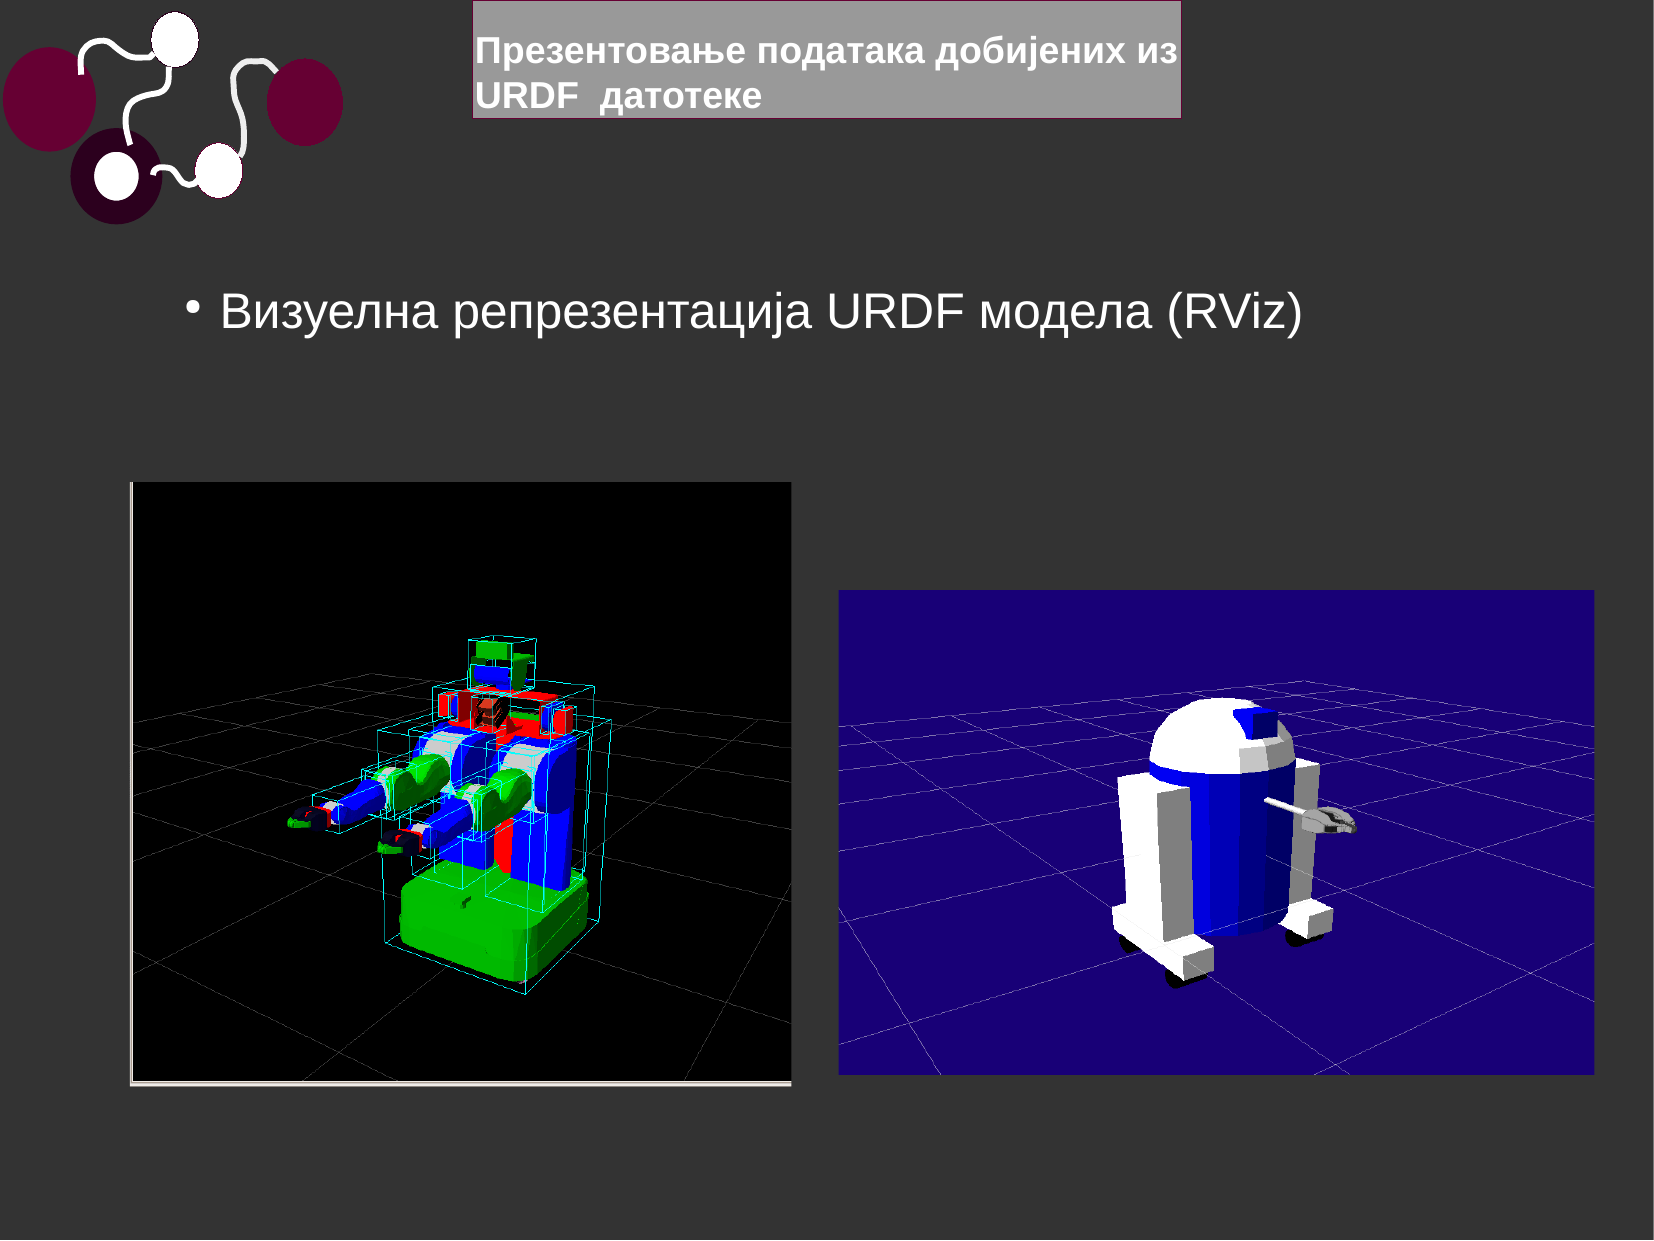

Презентовање података добијених из
URDF датотеке
Визуелна репрезентација URDF модела (RViz)